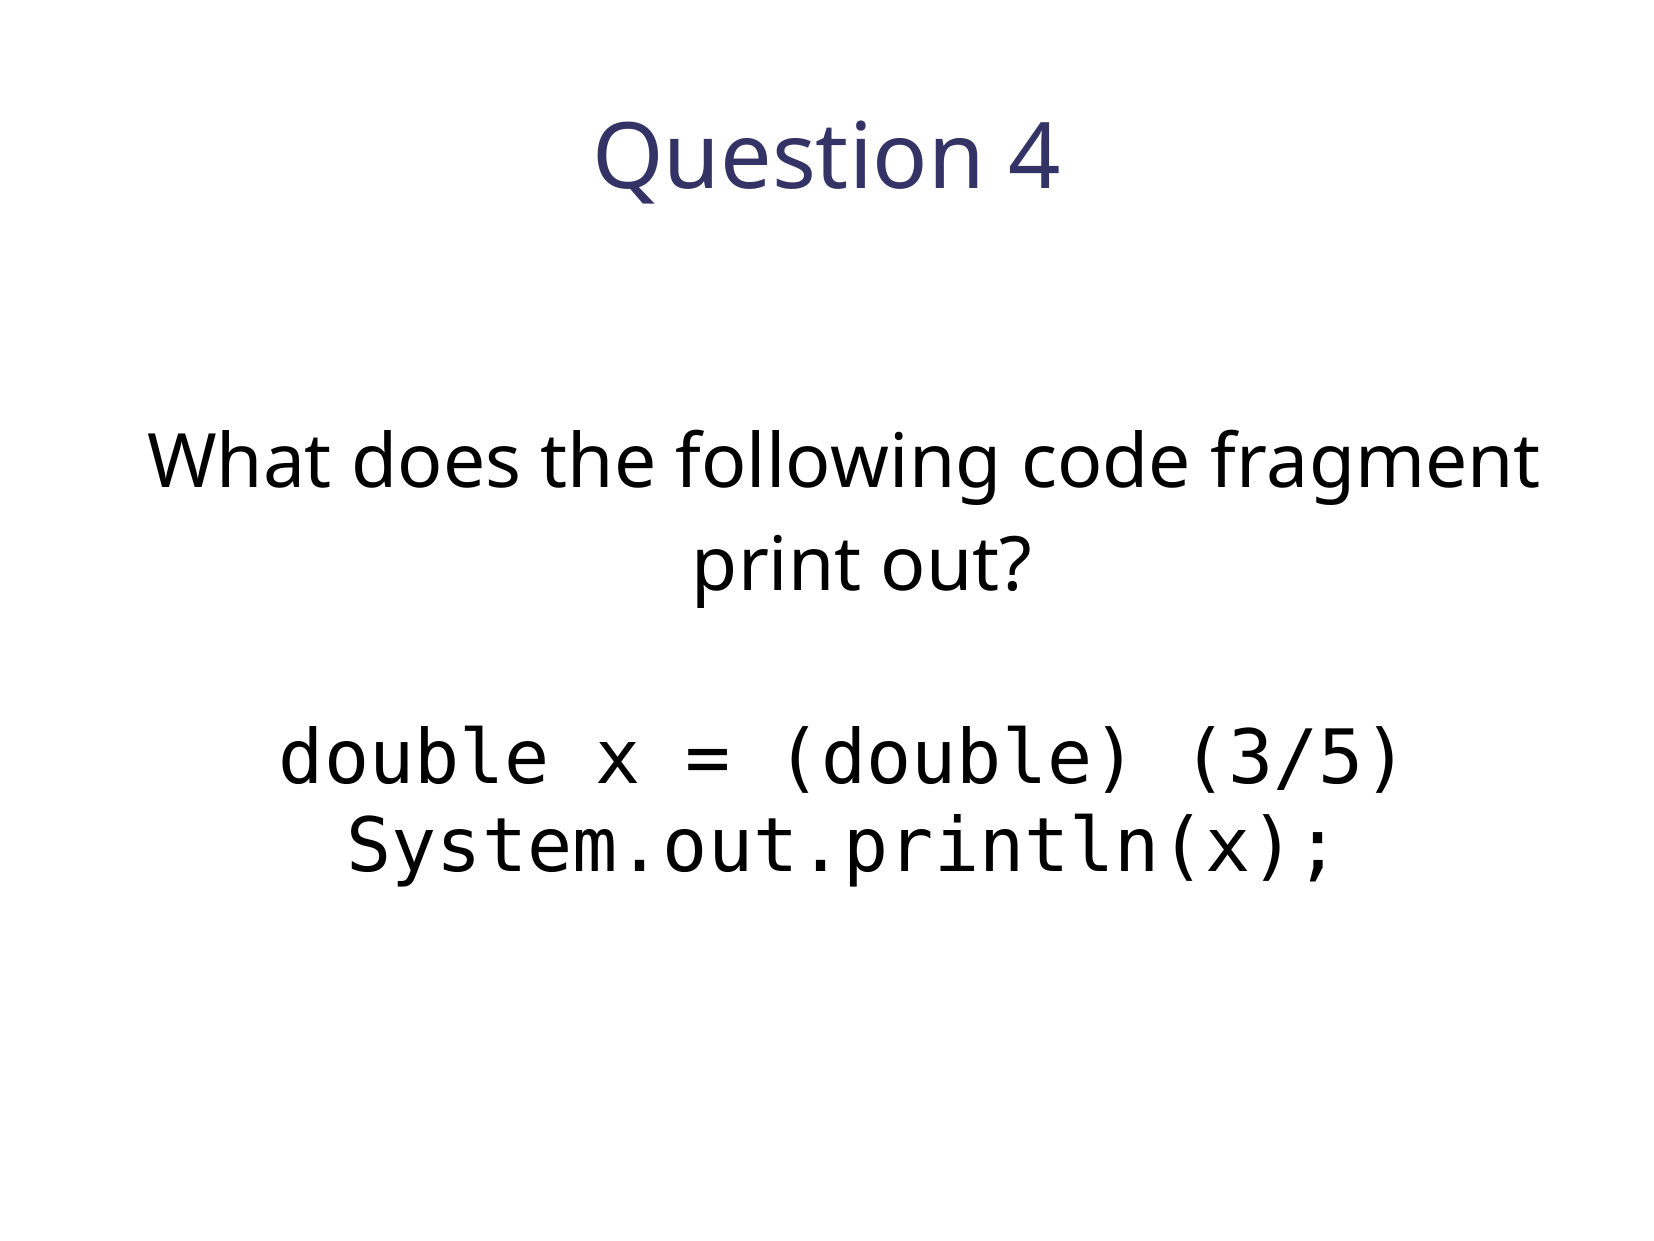

# Question
What does the following code fragment print out?
double x = (double) (3/5)
System.out.println(x);